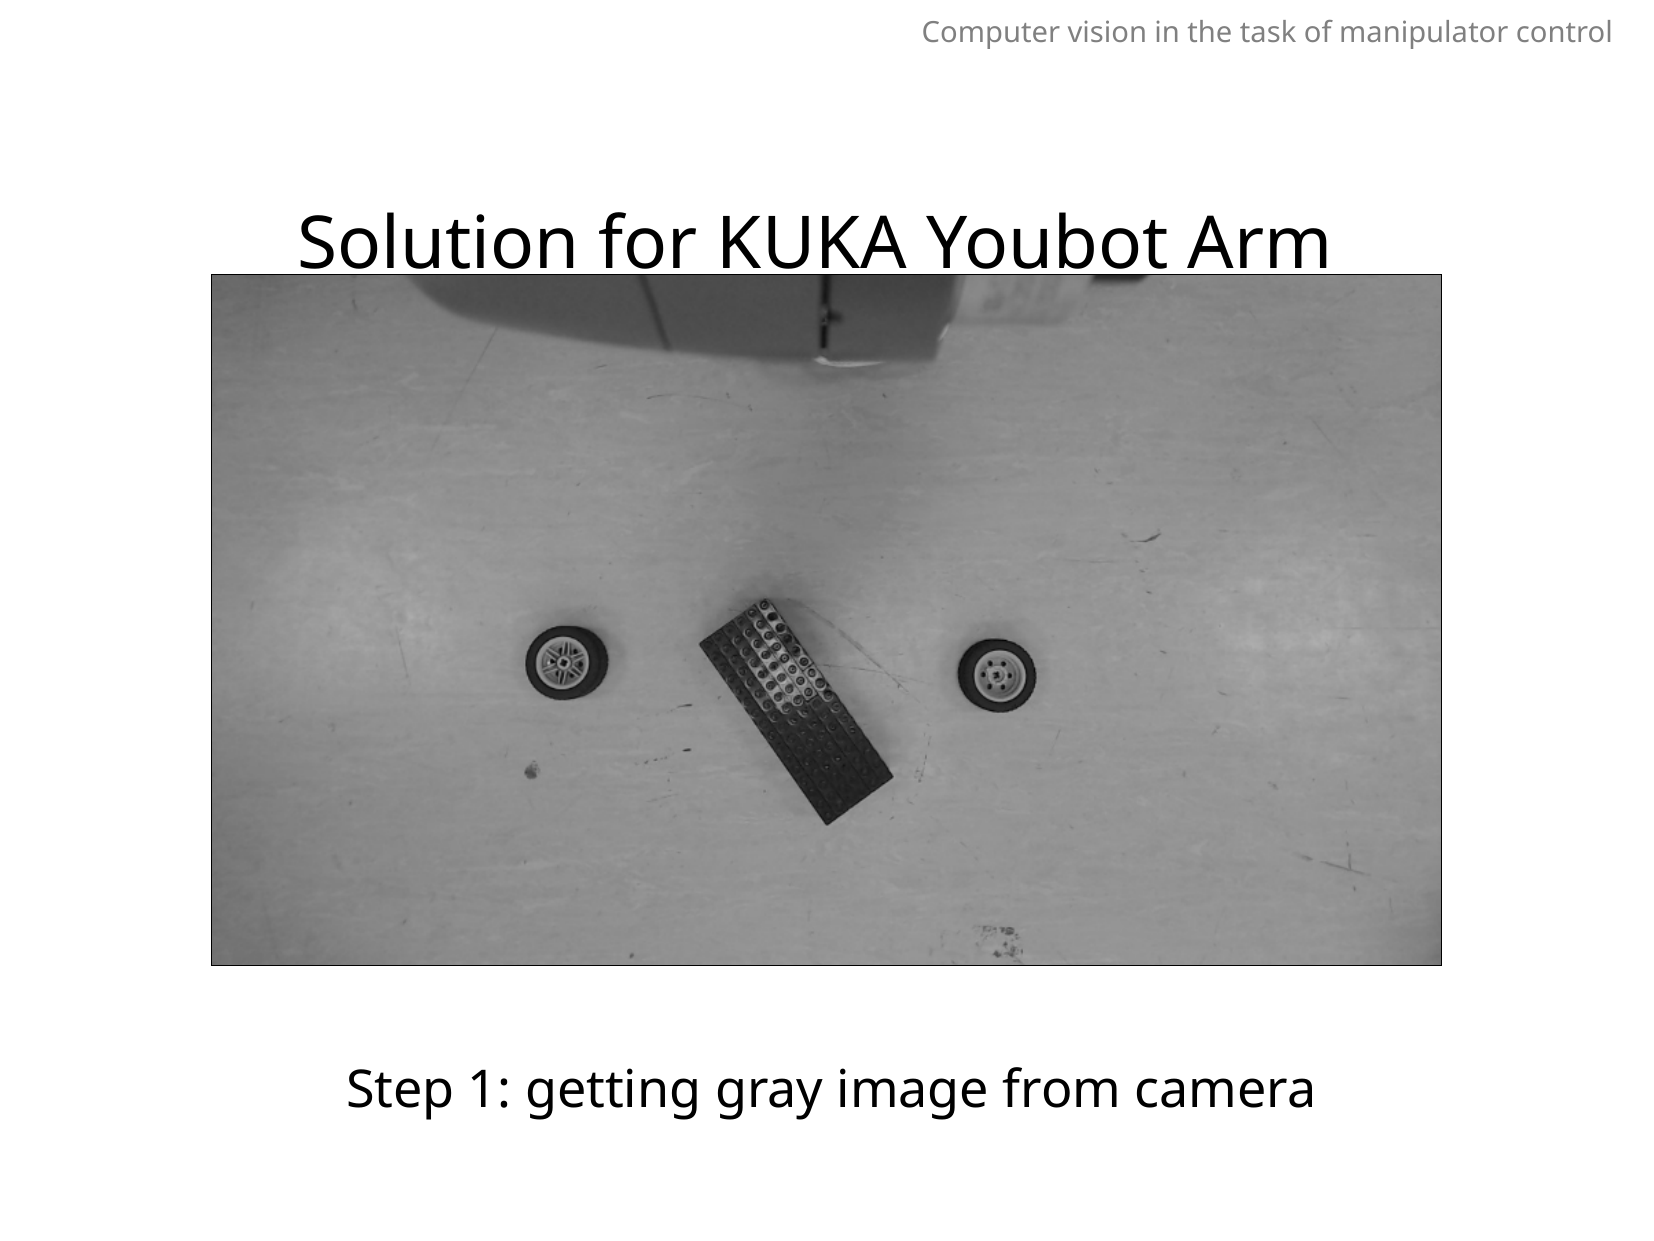

Computer vision in the task of manipulator control
Solution for KUKA Youbot Arm
Step 1: getting gray image from camera